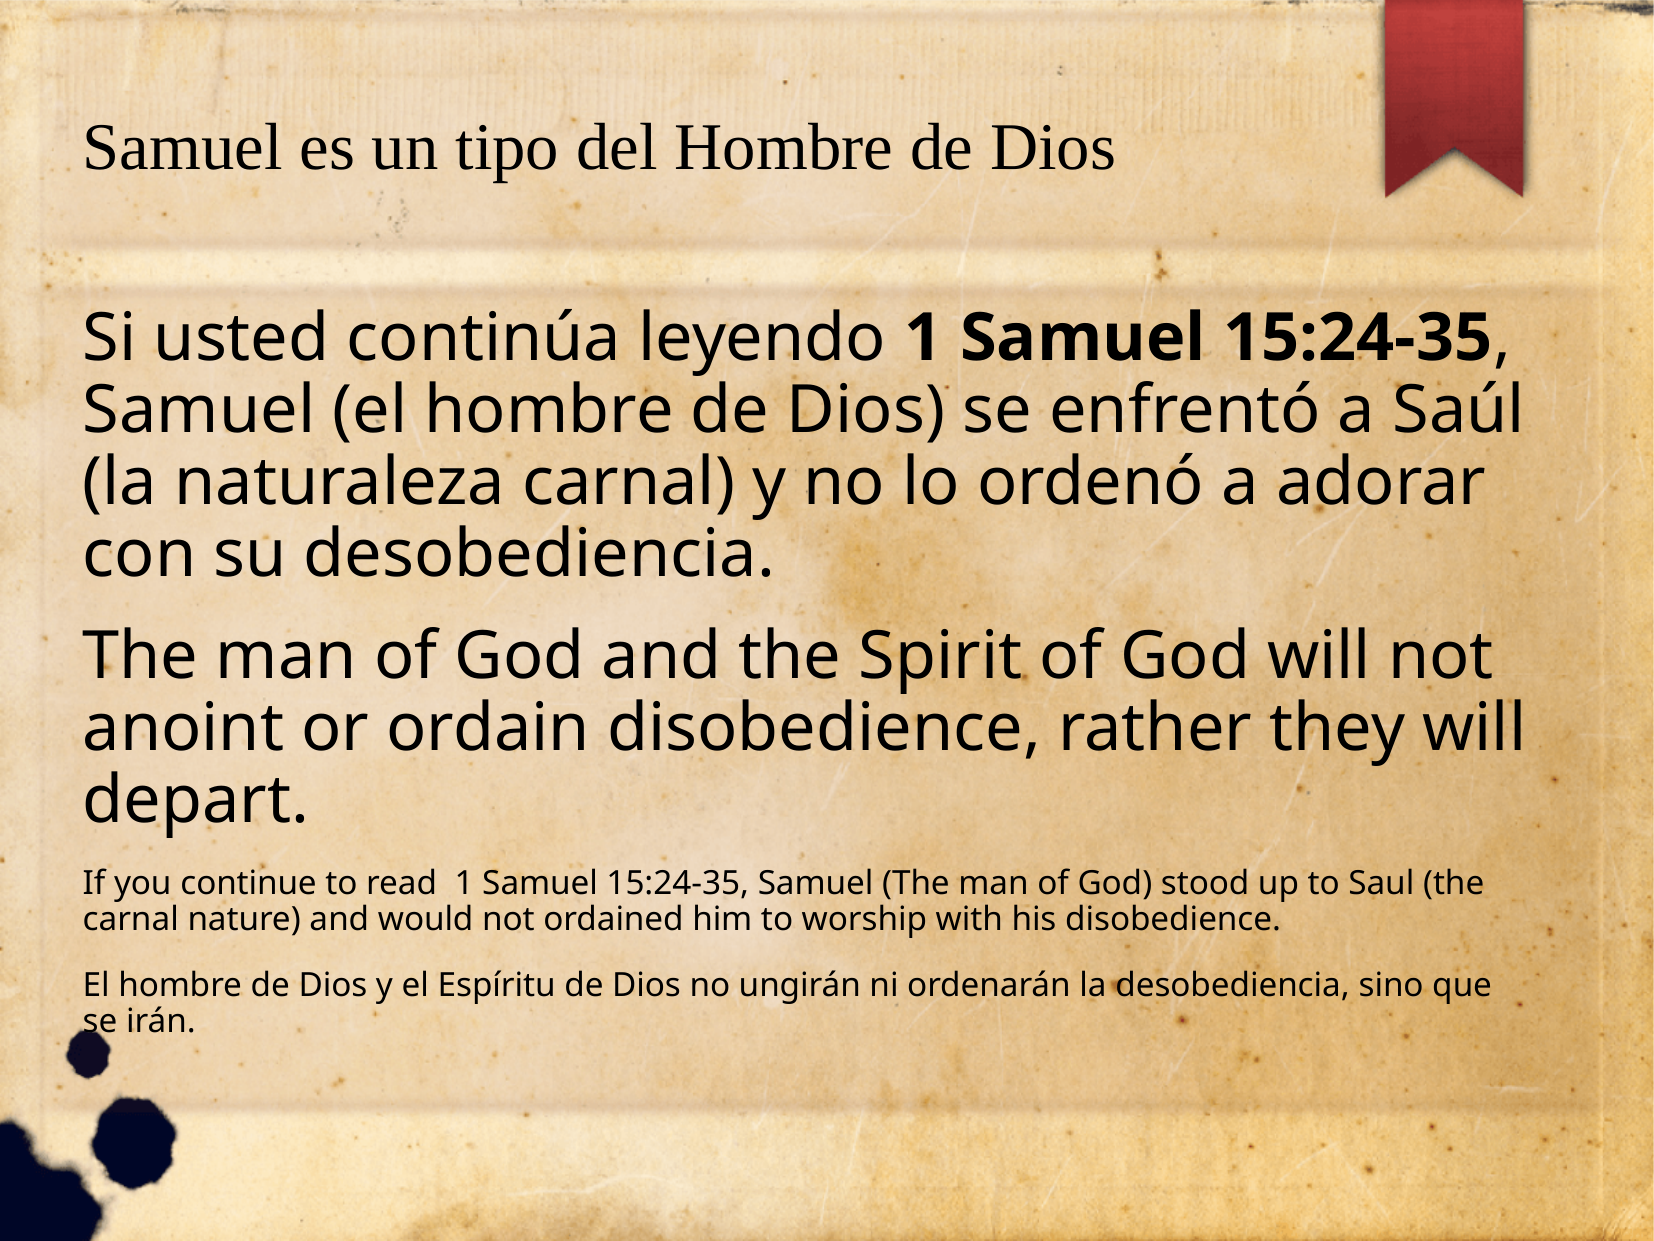

# Samuel es un tipo del Hombre de Dios
Si usted continúa leyendo 1 Samuel 15:24-35, Samuel (el hombre de Dios) se enfrentó a Saúl (la naturaleza carnal) y no lo ordenó a adorar con su desobediencia.
The man of God and the Spirit of God will not anoint or ordain disobedience, rather they will depart.
If you continue to read 1 Samuel 15:24-35, Samuel (The man of God) stood up to Saul (the carnal nature) and would not ordained him to worship with his disobedience.
El hombre de Dios y el Espíritu de Dios no ungirán ni ordenarán la desobediencia, sino que se irán.